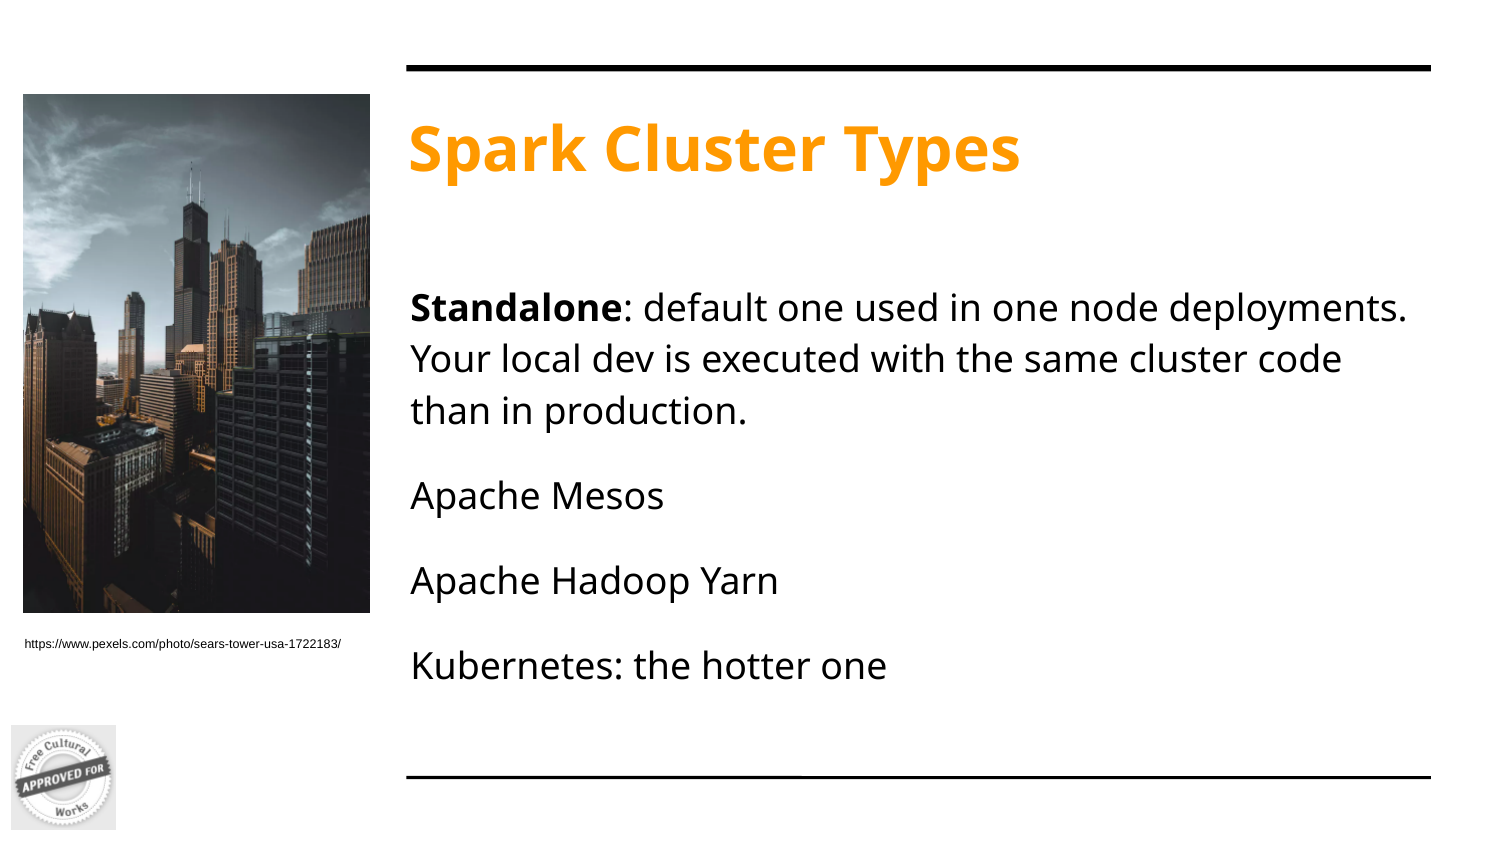

# Spark Cluster Types
Standalone: default one used in one node deployments. Your local dev is executed with the same cluster code than in production.
Apache Mesos
Apache Hadoop Yarn
Kubernetes: the hotter one
https://www.pexels.com/photo/sears-tower-usa-1722183/